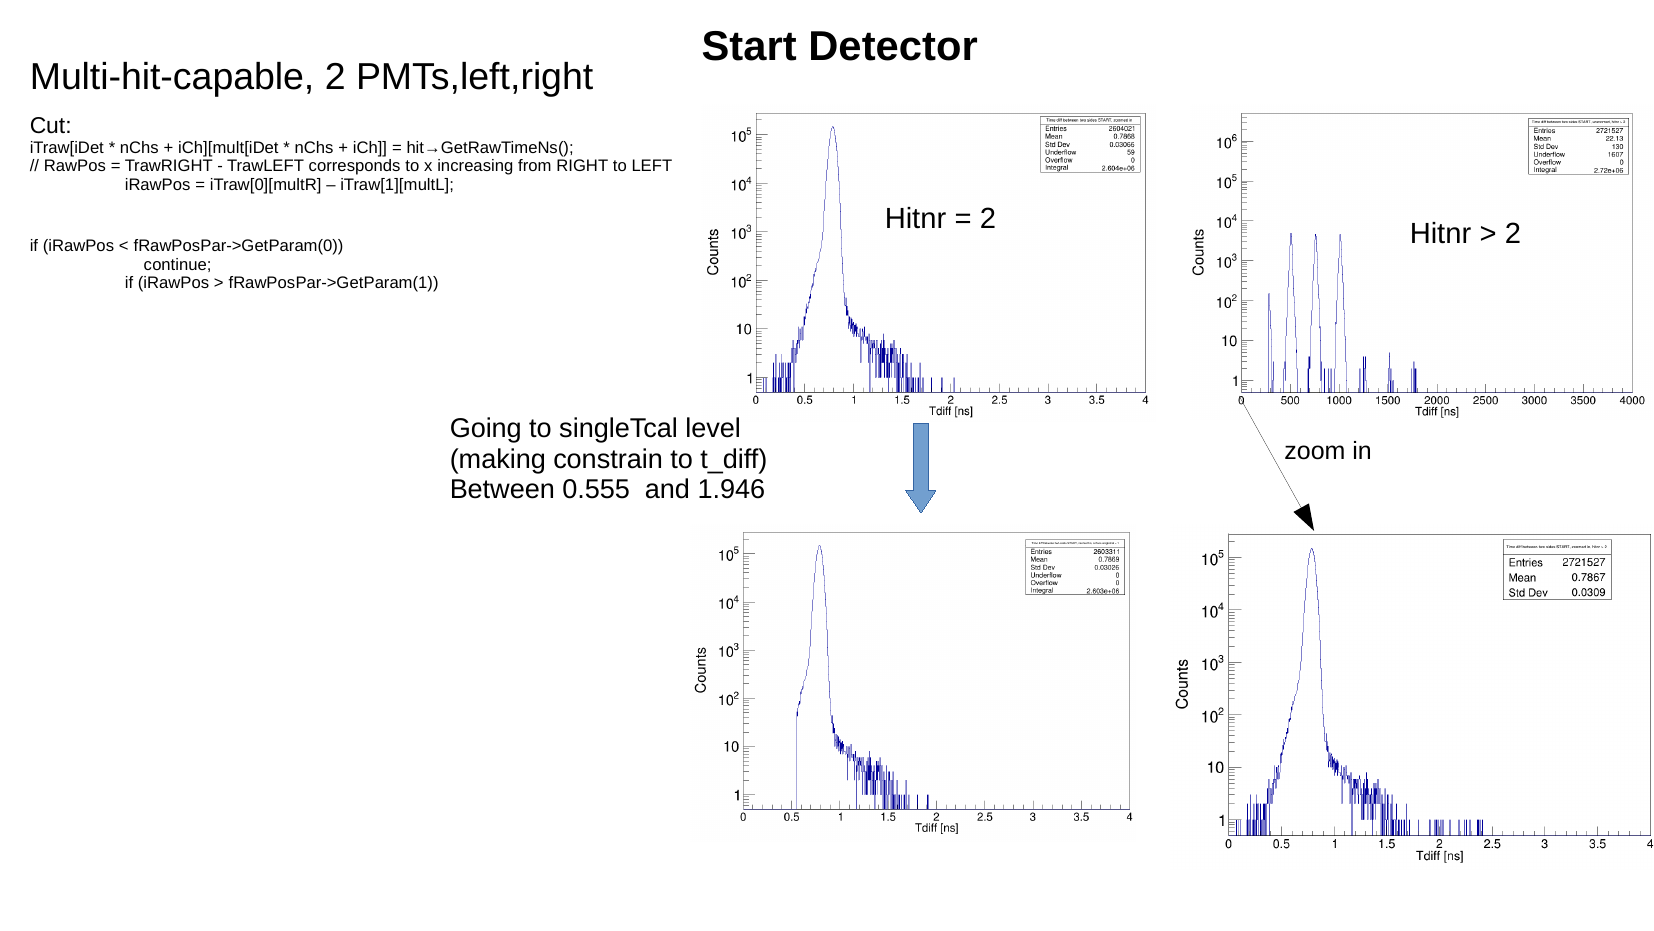

Start Detector
Multi-hit-capable, 2 PMTs,left,right
Cut:
iTraw[iDet * nChs + iCh][mult[iDet * nChs + iCh]] = hit→GetRawTimeNs();
// RawPos = TrawRIGHT - TrawLEFT corresponds to x increasing from RIGHT to LEFT
 iRawPos = iTraw[0][multR] – iTraw[1][multL];
if (iRawPos < fRawPosPar->GetParam(0))
 continue;
 if (iRawPos > fRawPosPar->GetParam(1))
Hitnr = 2
Hitnr > 2
Going to singleTcal level
(making constrain to t_diff)
Between 0.555 and 1.946
zoom in